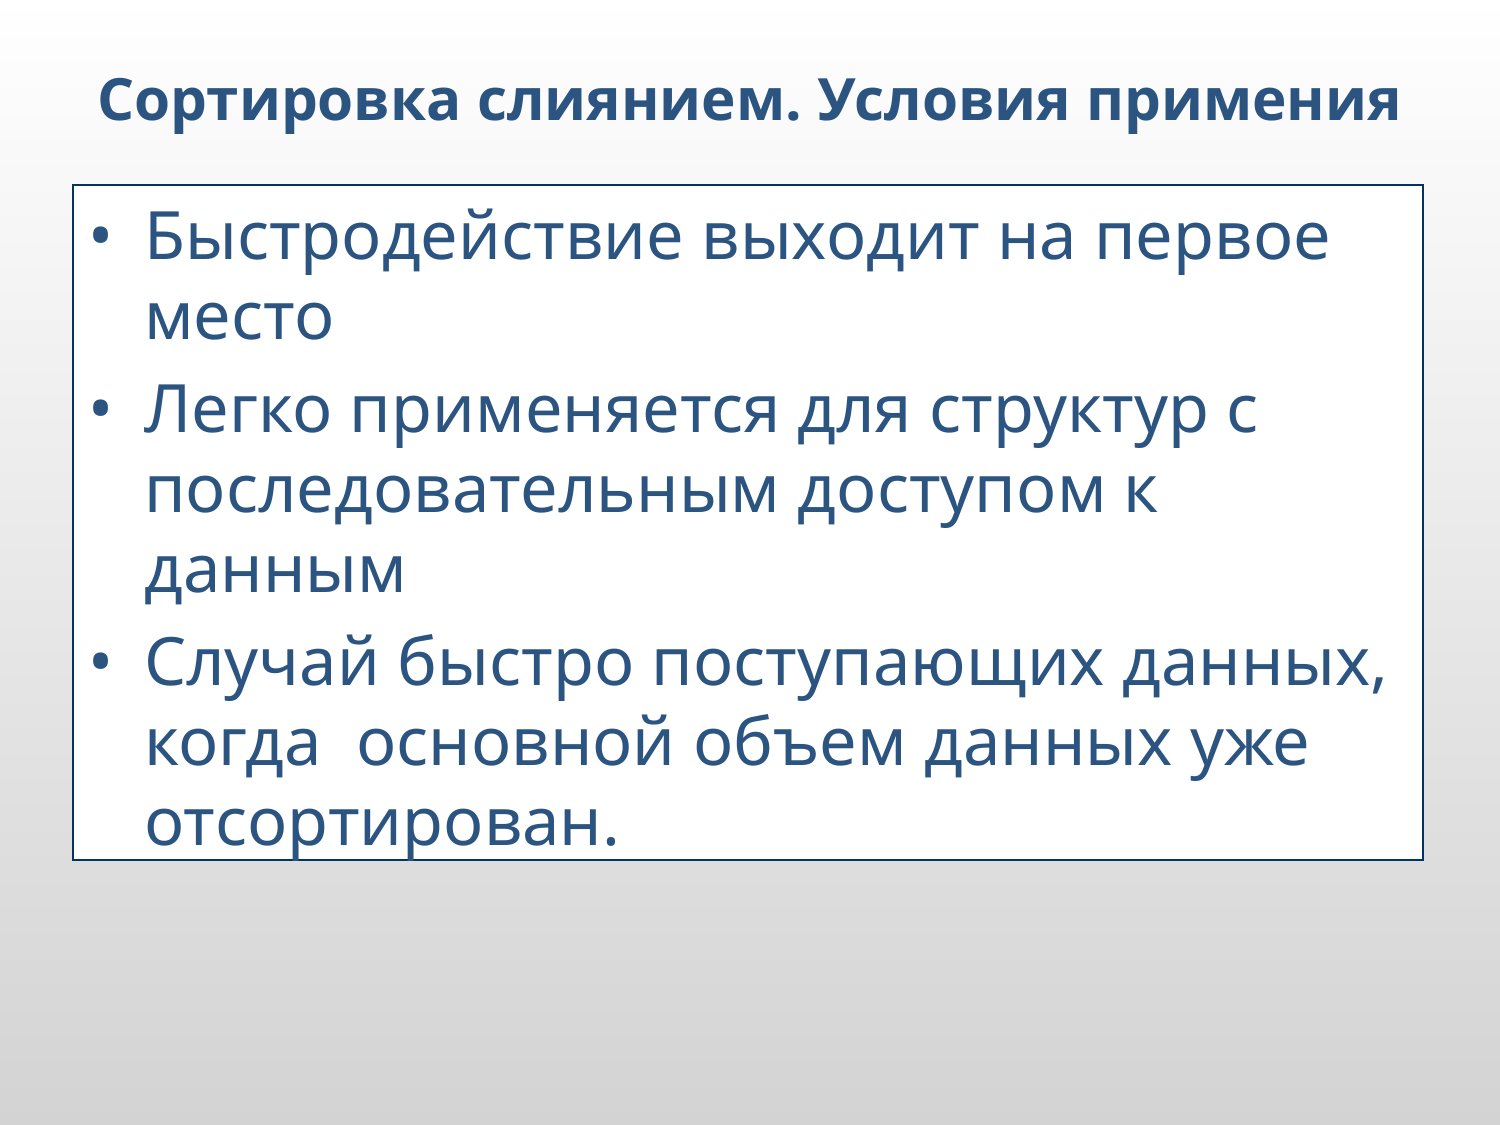

Сортировка слиянием. Условия примения
# •	Быстродействие выходит на первое место
•	Легко применяется для структур с последовательным доступом к данным
•	Случай быстро поступающих данных, когда основной объем данных уже отсортирован.